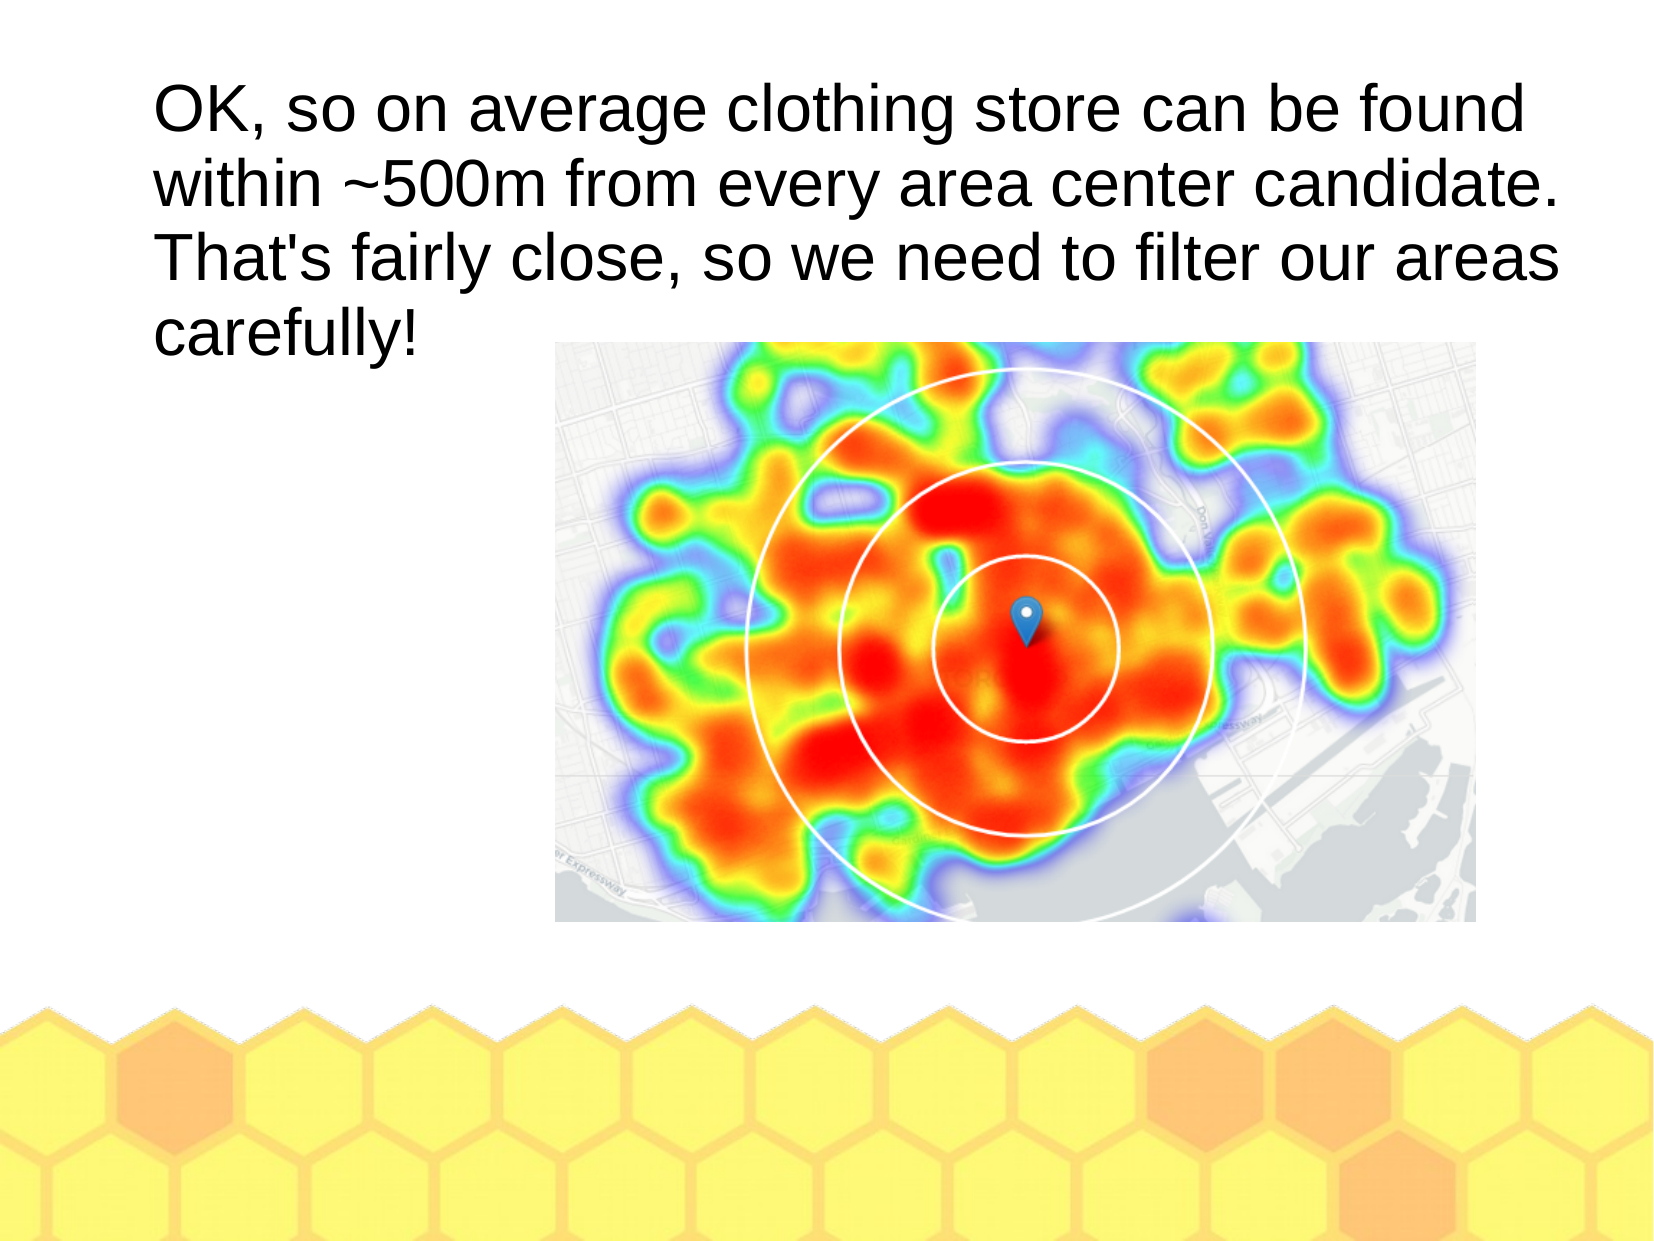

# OK, so on average clothing store can be found within ~500m from every area center candidate. That's fairly close, so we need to filter our areas carefully!